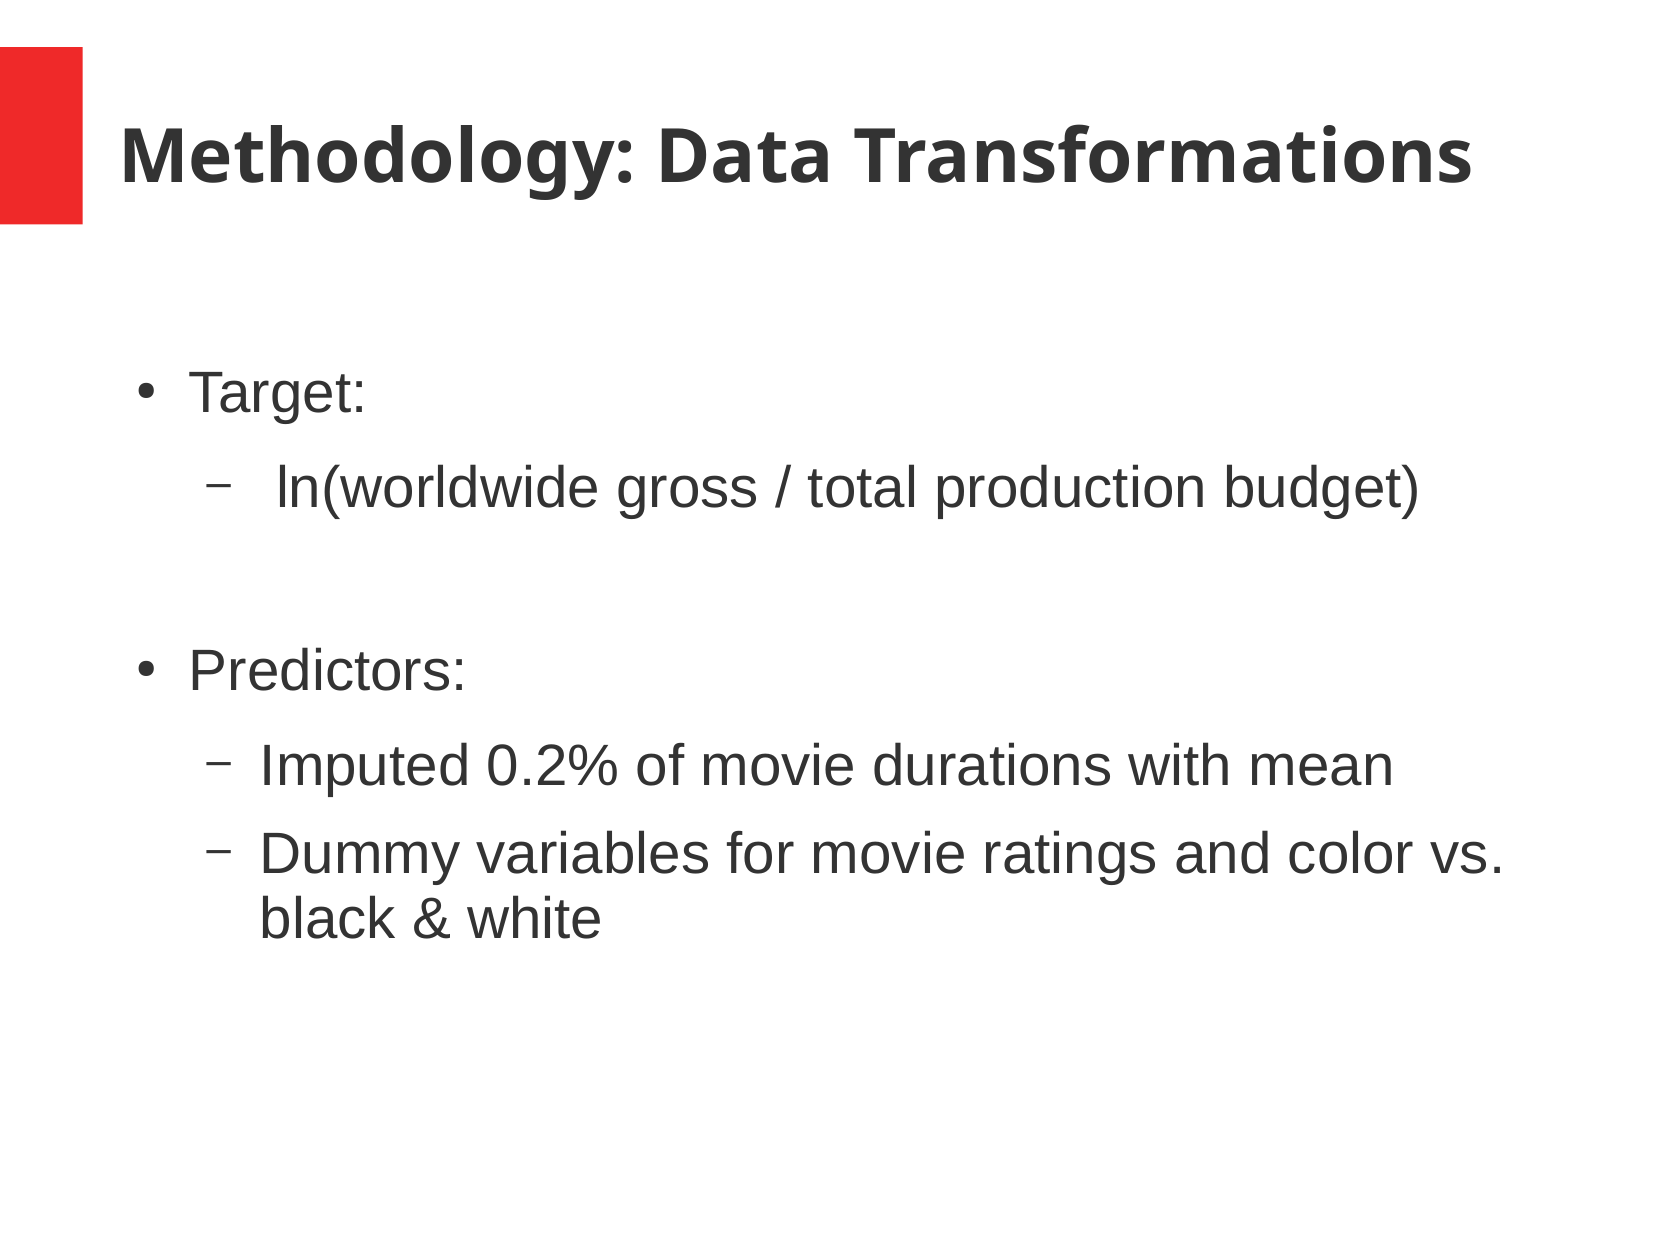

# Methodology: Data Transformations
Target:
 ln(worldwide gross / total production budget)
Predictors:
Imputed 0.2% of movie durations with mean
Dummy variables for movie ratings and color vs. black & white